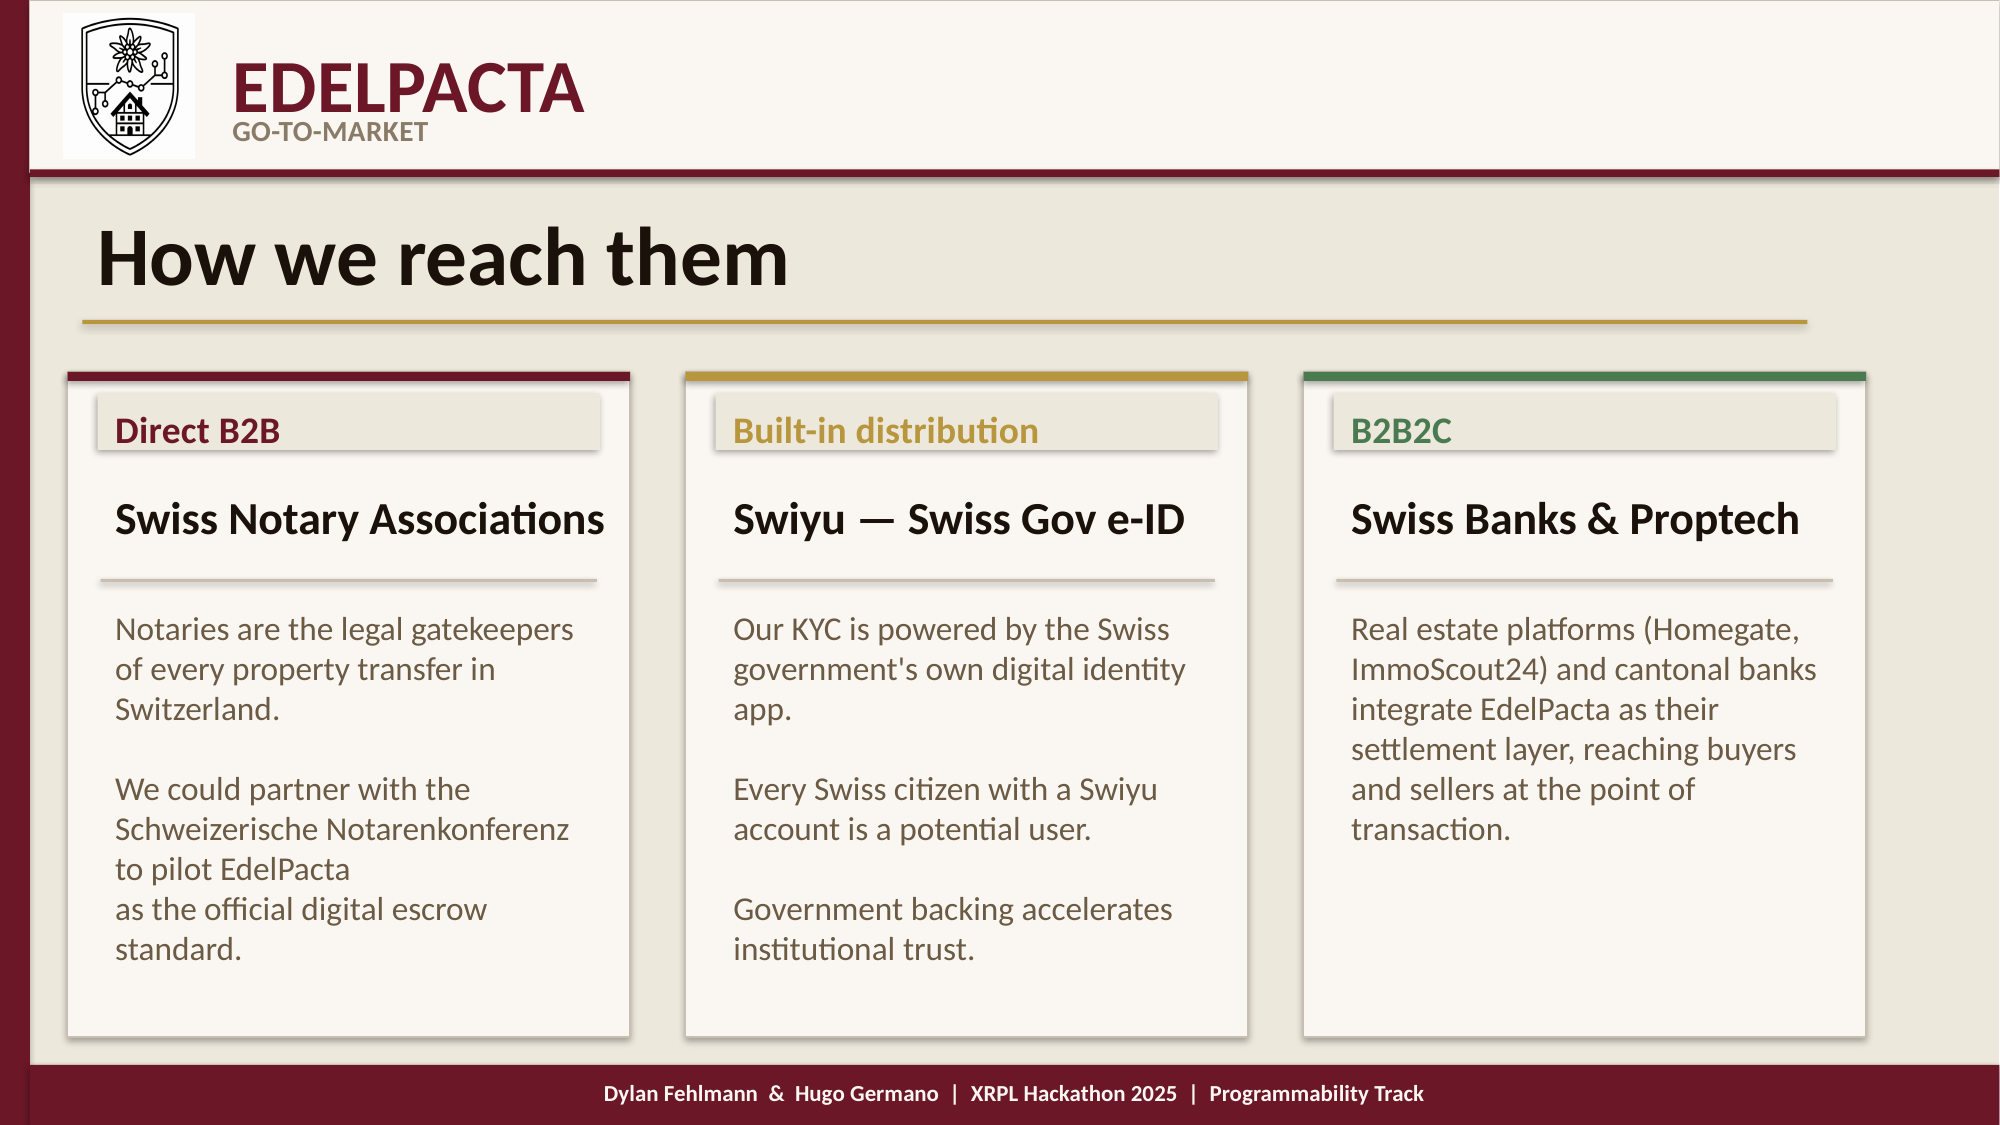

EDELPACTA
GO-TO-MARKET
How we reach them
Direct B2B
Built-in distribution
B2B2C
Swiss Notary Associations
Swiyu — Swiss Gov e-ID
Swiss Banks & Proptech
Notaries are the legal gatekeepers of every property transfer in Switzerland.
We could partner with the Schweizerische Notarenkonferenz to pilot EdelPacta
as the official digital escrow standard.
Our KYC is powered by the Swiss government's own digital identity app.
Every Swiss citizen with a Swiyu account is a potential user.
Government backing accelerates institutional trust.
Real estate platforms (Homegate, ImmoScout24) and cantonal banks
integrate EdelPacta as their settlement layer, reaching buyers
and sellers at the point of transaction.
Dylan Fehlmann & Hugo Germano | XRPL Hackathon 2025 | Programmability Track